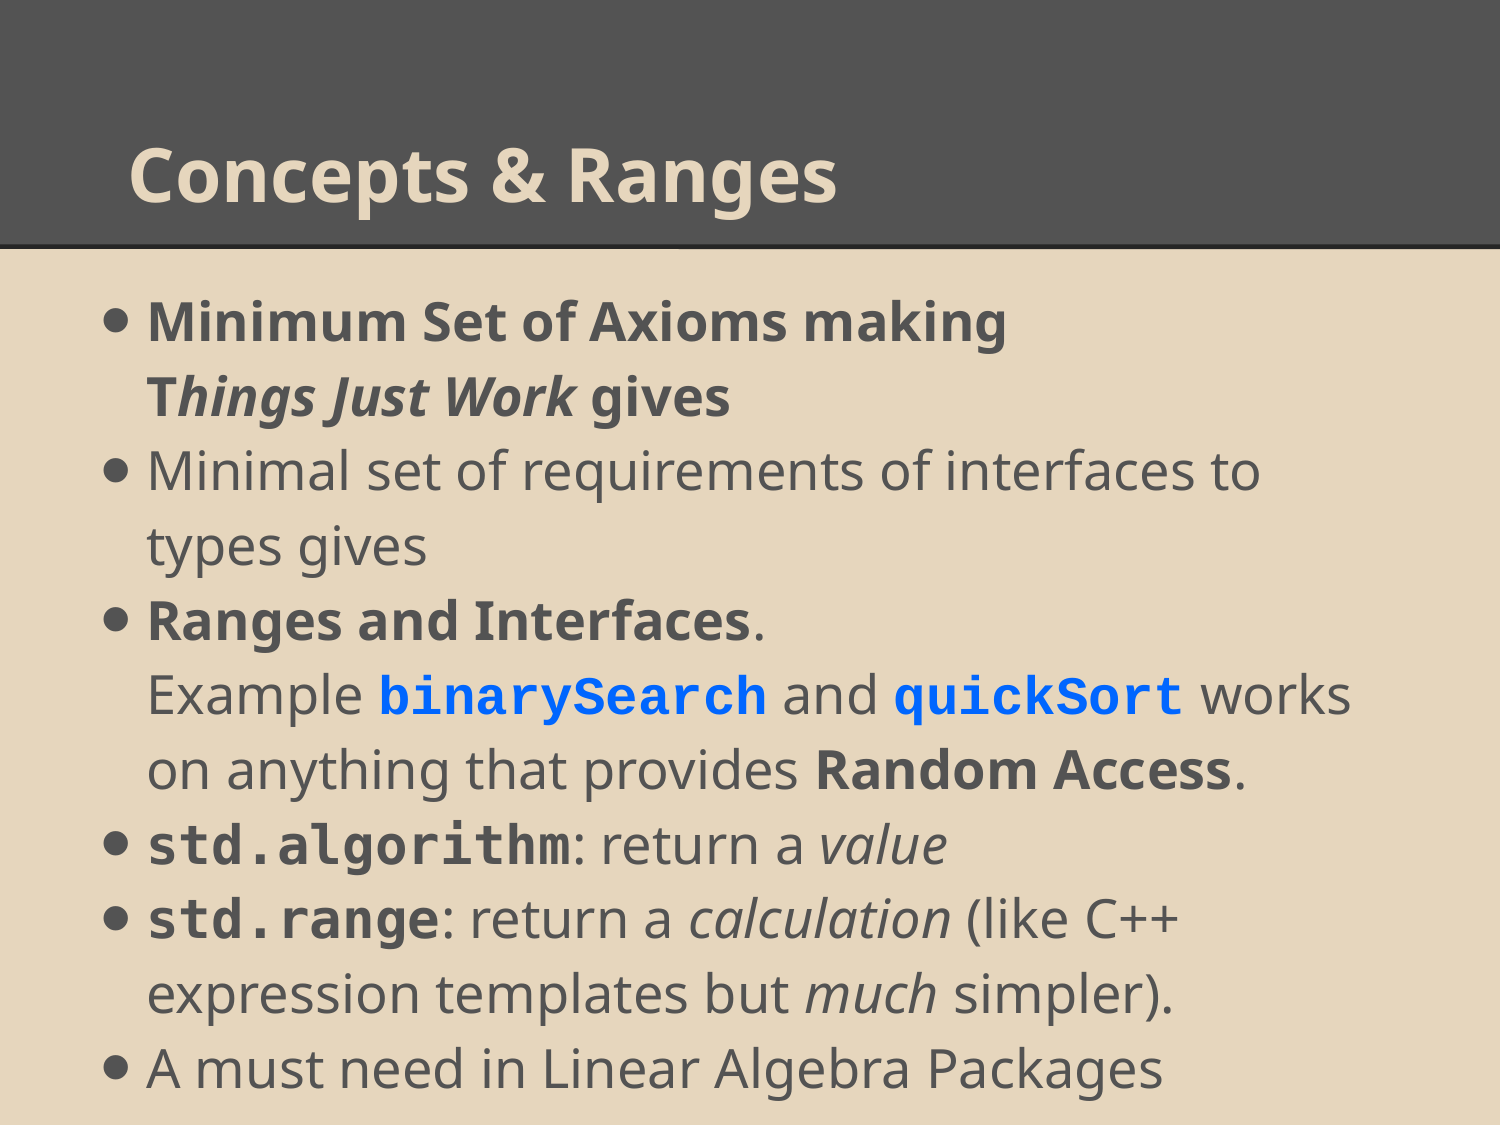

# Concepts & Ranges
Minimum Set of Axioms making
Things Just Work gives
Minimal set of requirements of interfaces to types gives
Ranges and Interfaces.
Example binarySearch and quickSort works on anything that provides Random Access.
std.algorithm: return a value
std.range: return a calculation (like C++ expression templates but much simpler).
A must need in Linear Algebra Packages